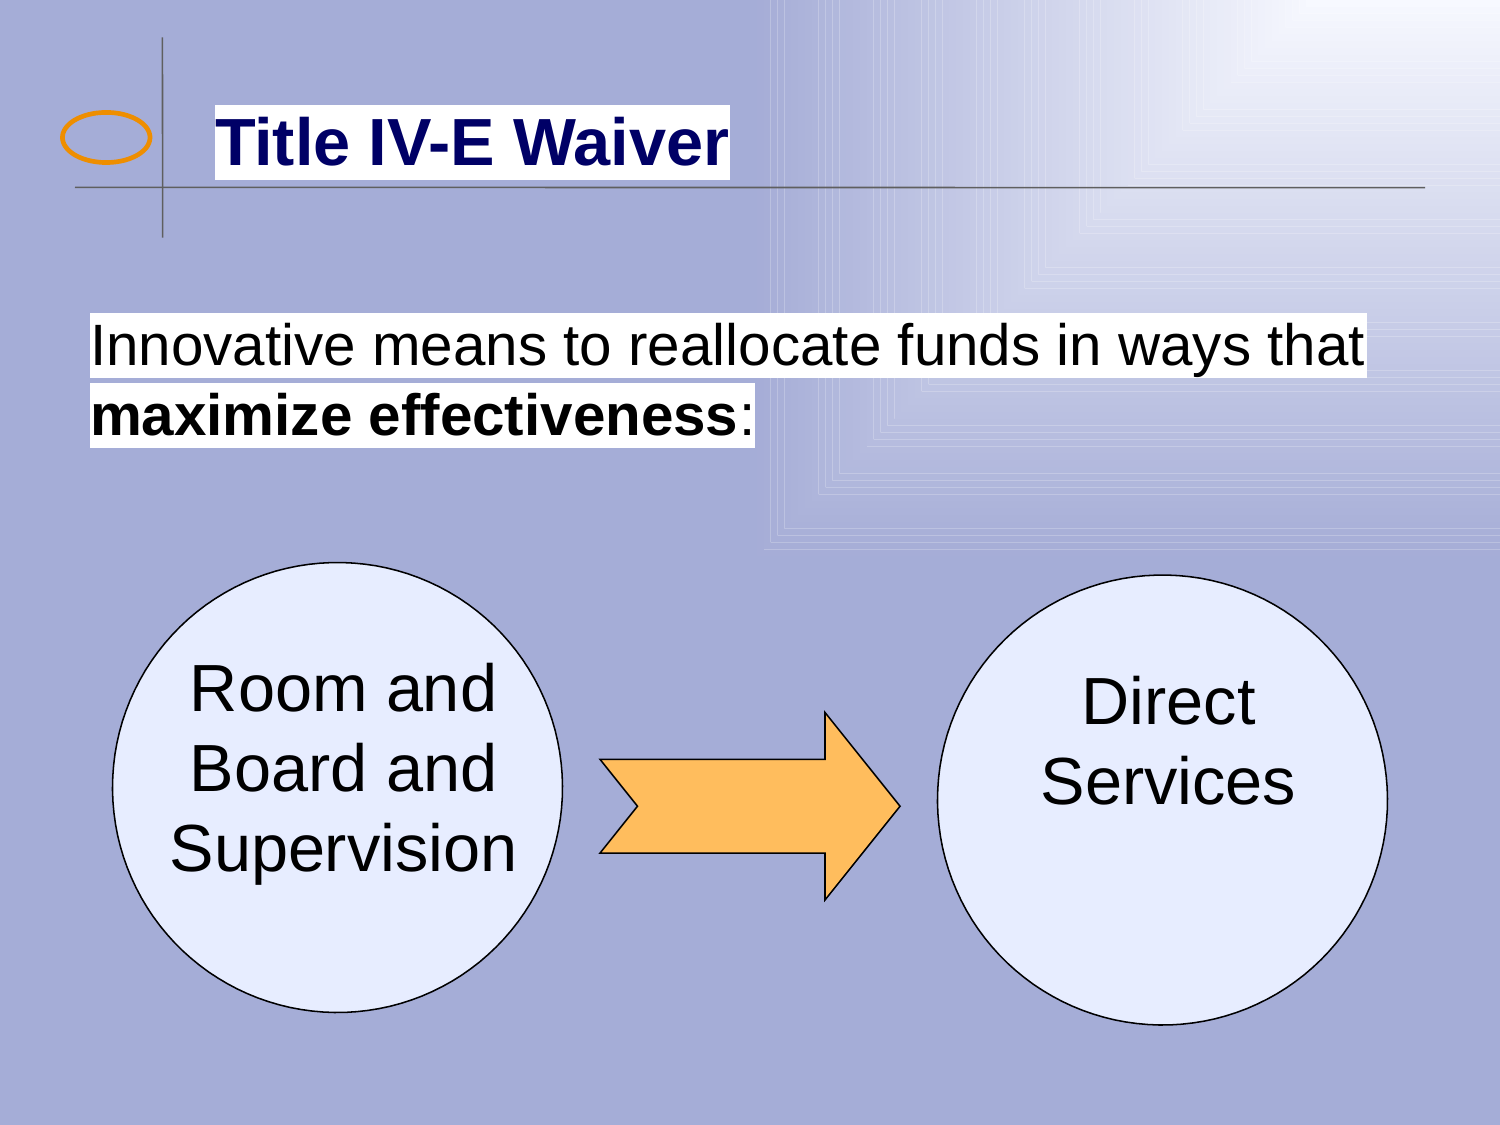

# Title IV-E Waiver
Innovative means to reallocate funds in ways that maximize effectiveness:
Room and Board and Supervision
Direct Services